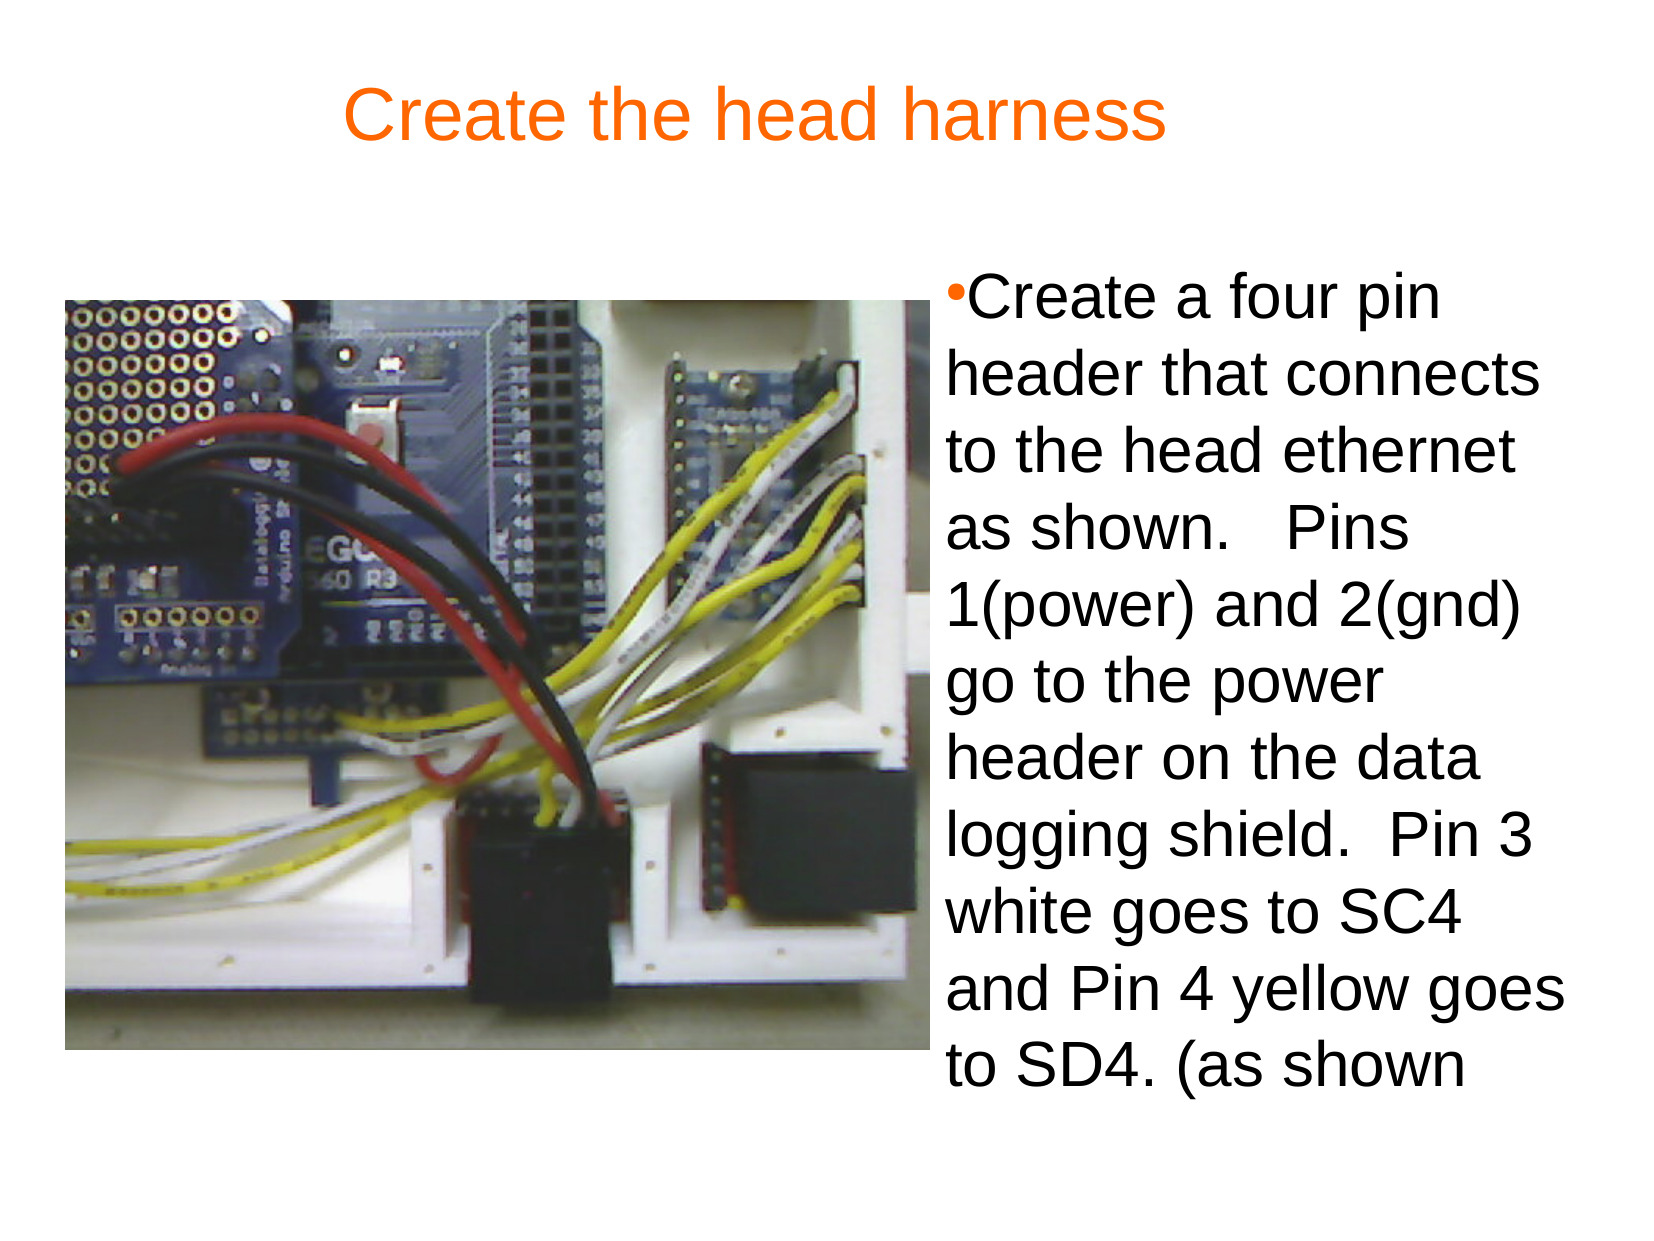

# Create the head harness
Create a four pin header that connects to the head ethernet as shown. Pins 1(power) and 2(gnd) go to the power header on the data logging shield. Pin 3 white goes to SC4 and Pin 4 yellow goes to SD4. (as shown